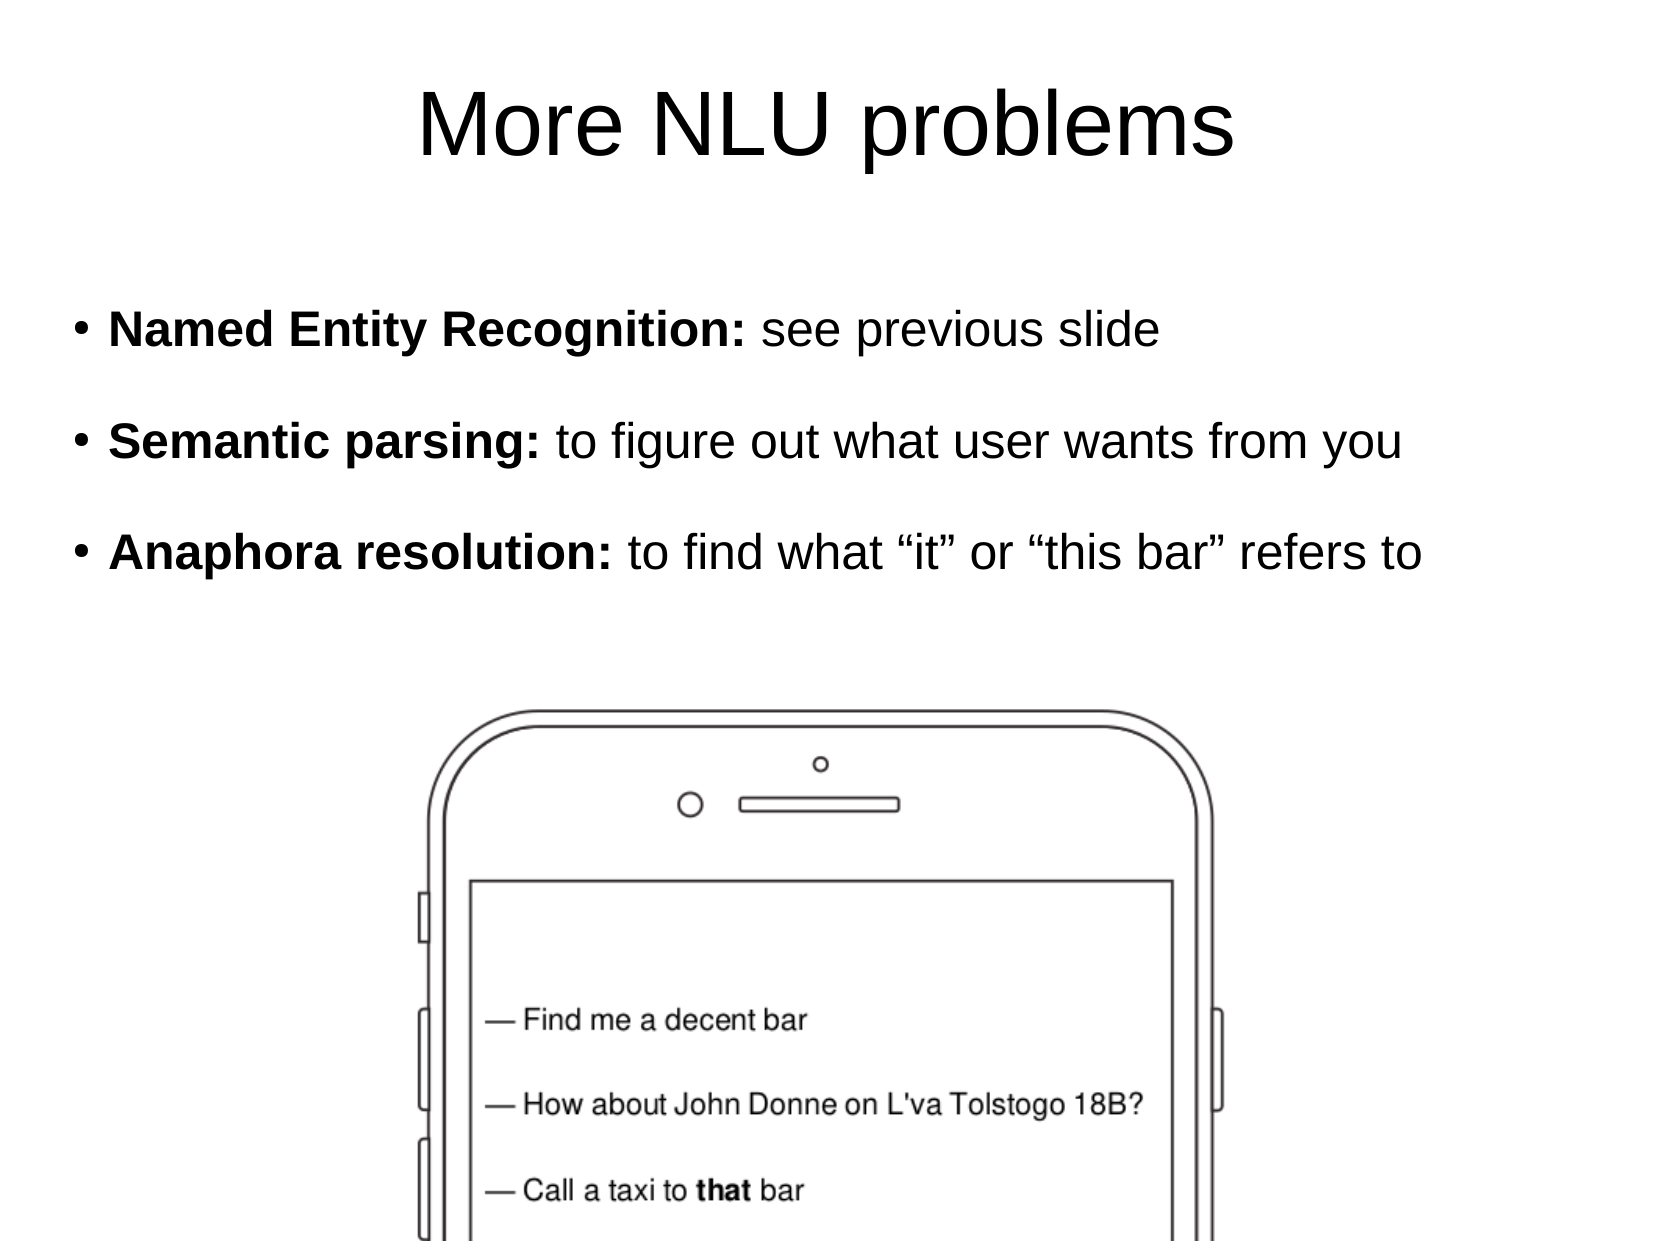

# More NLU problems
Named Entity Recognition: see previous slide
Semantic parsing: to figure out what user wants from you
Anaphora resolution: to find what “it” or “this bar” refers to